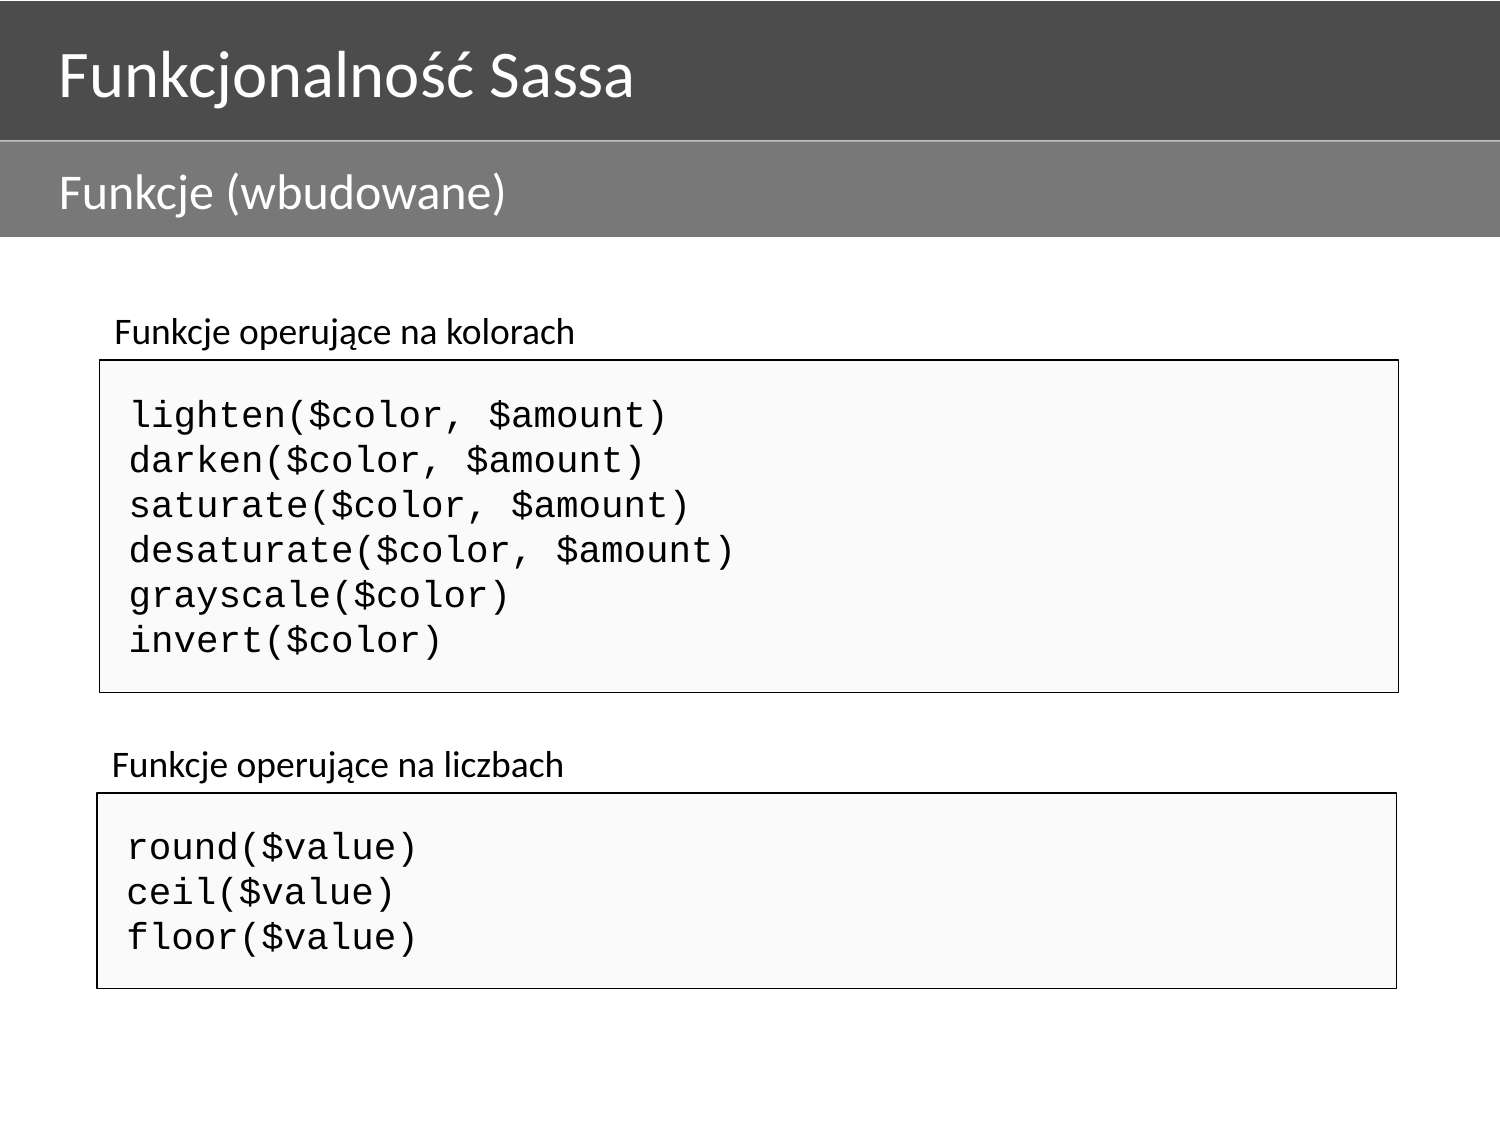

Funkcjonalność Sassa
Funkcje (wbudowane)
Funkcje operujące na kolorach
lighten($color, $amount)
darken($color, $amount)
saturate($color, $amount)
desaturate($color, $amount)
grayscale($color)
invert($color)
Funkcje operujące na liczbach
round($value)
ceil($value)
floor($value)